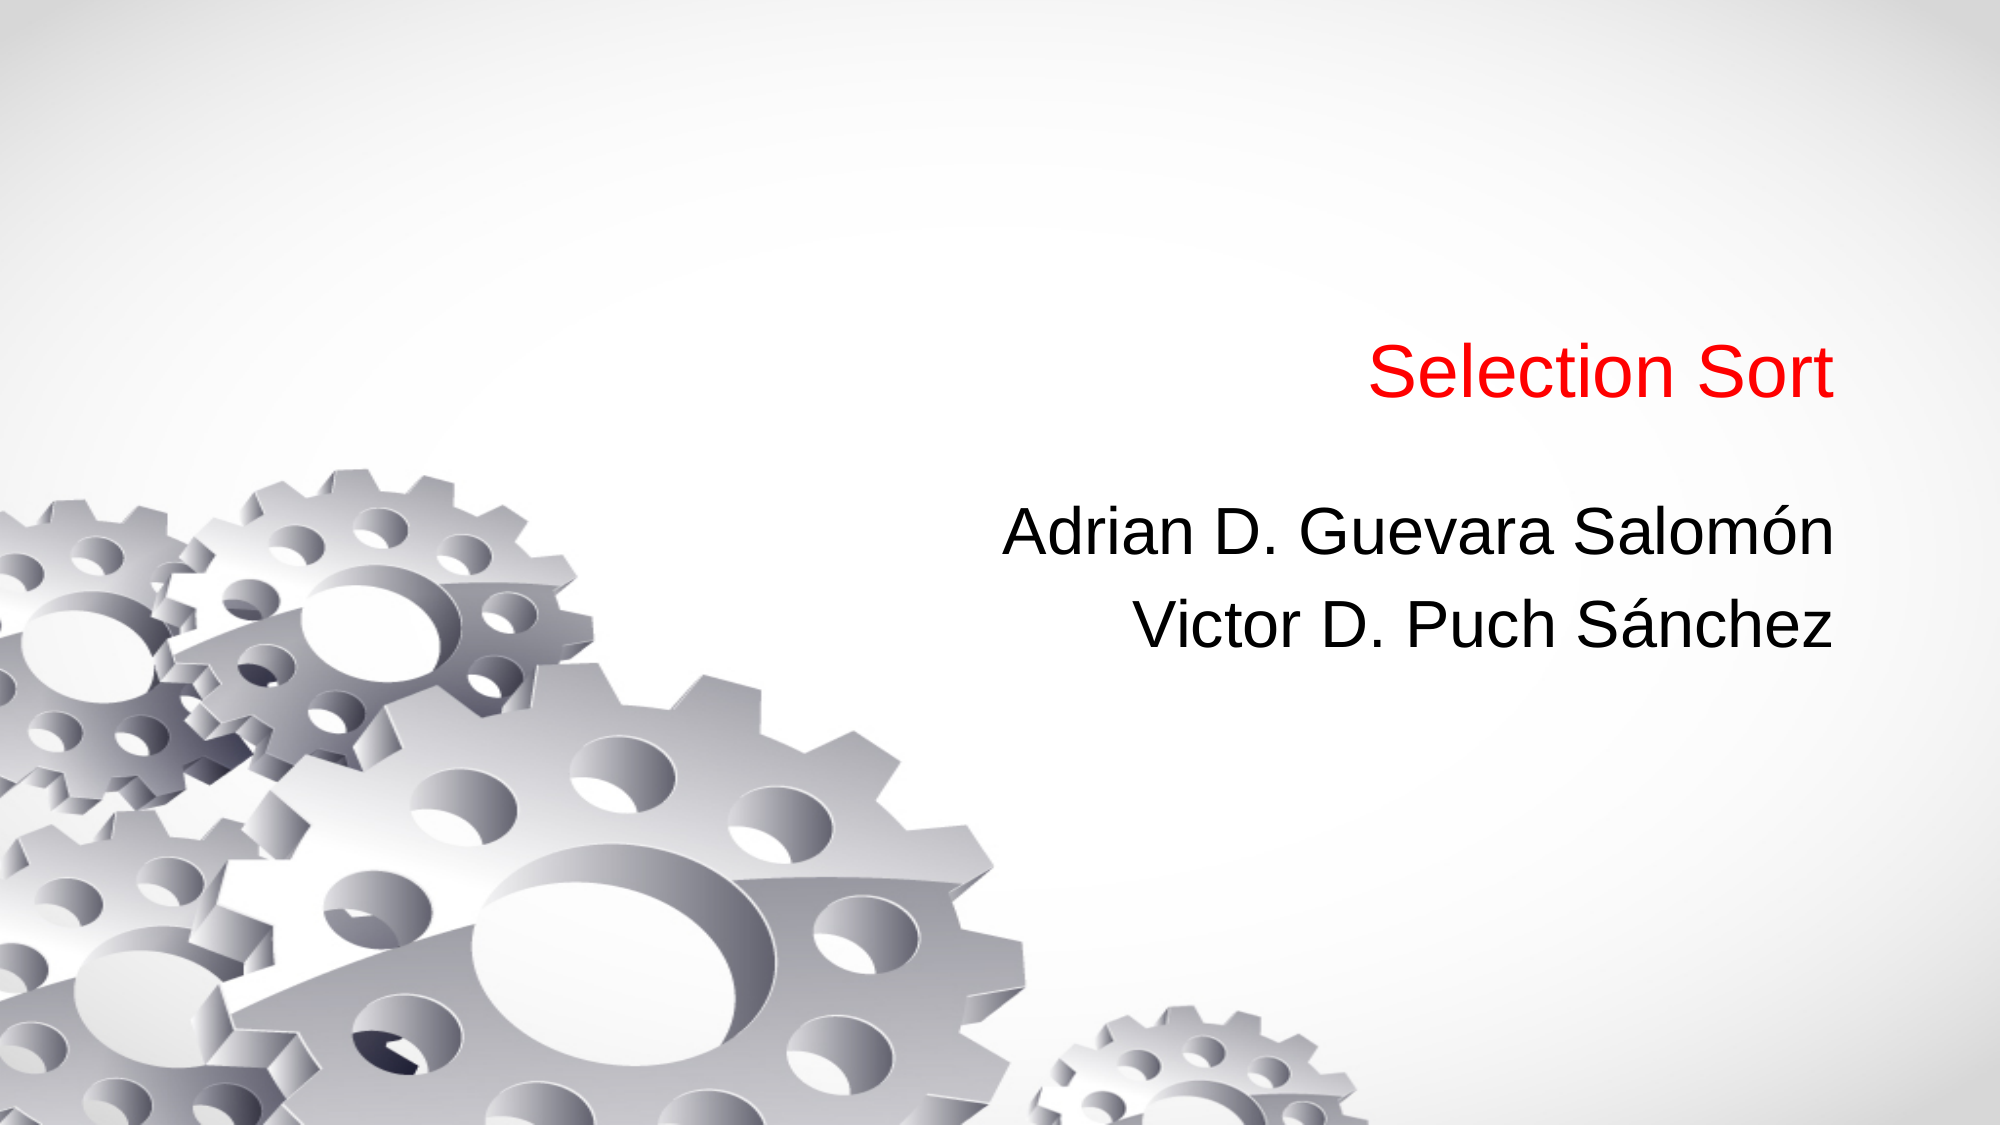

# Selection Sort
Adrian D. Guevara Salomón
Victor D. Puch Sánchez